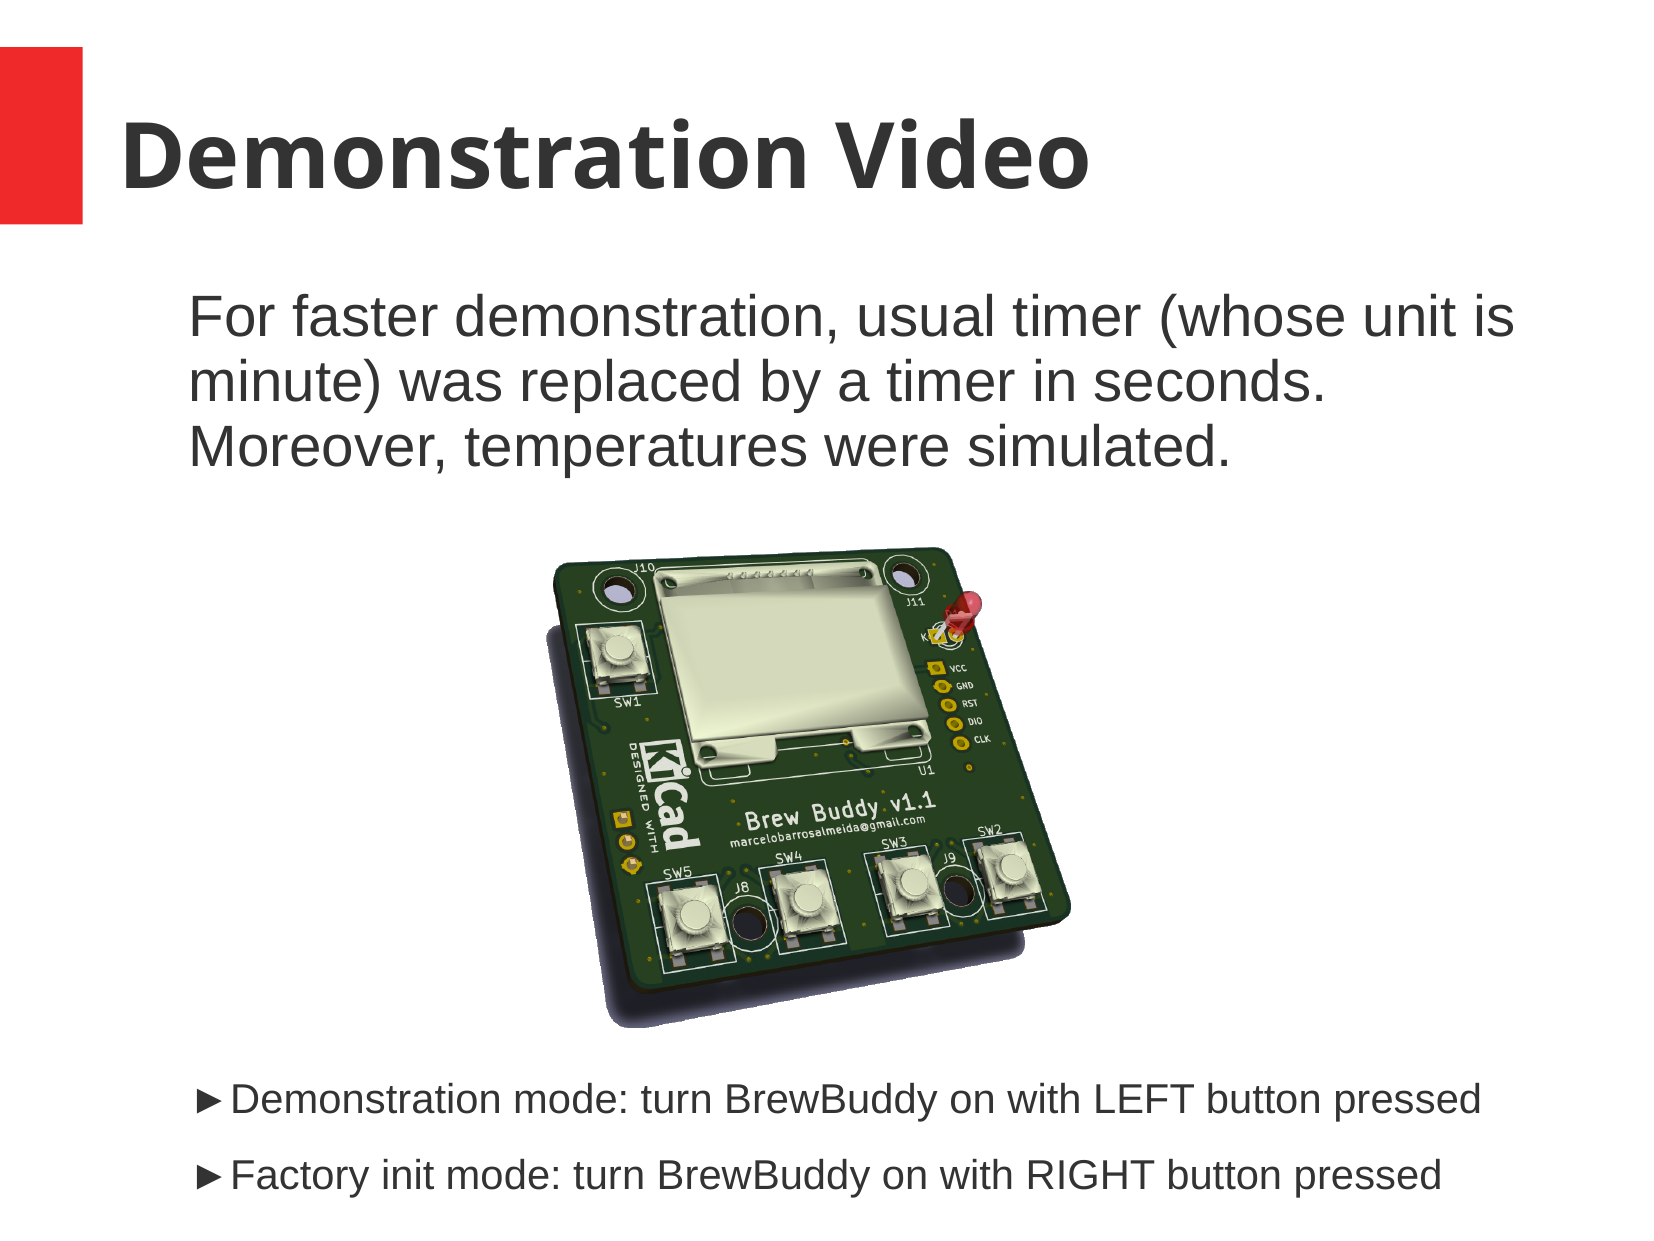

# Demonstration Video
For faster demonstration, usual timer (whose unit is minute) was replaced by a timer in seconds. Moreover, temperatures were simulated.
►Demonstration mode: turn BrewBuddy on with LEFT button pressed
►Factory init mode: turn BrewBuddy on with RIGHT button pressed